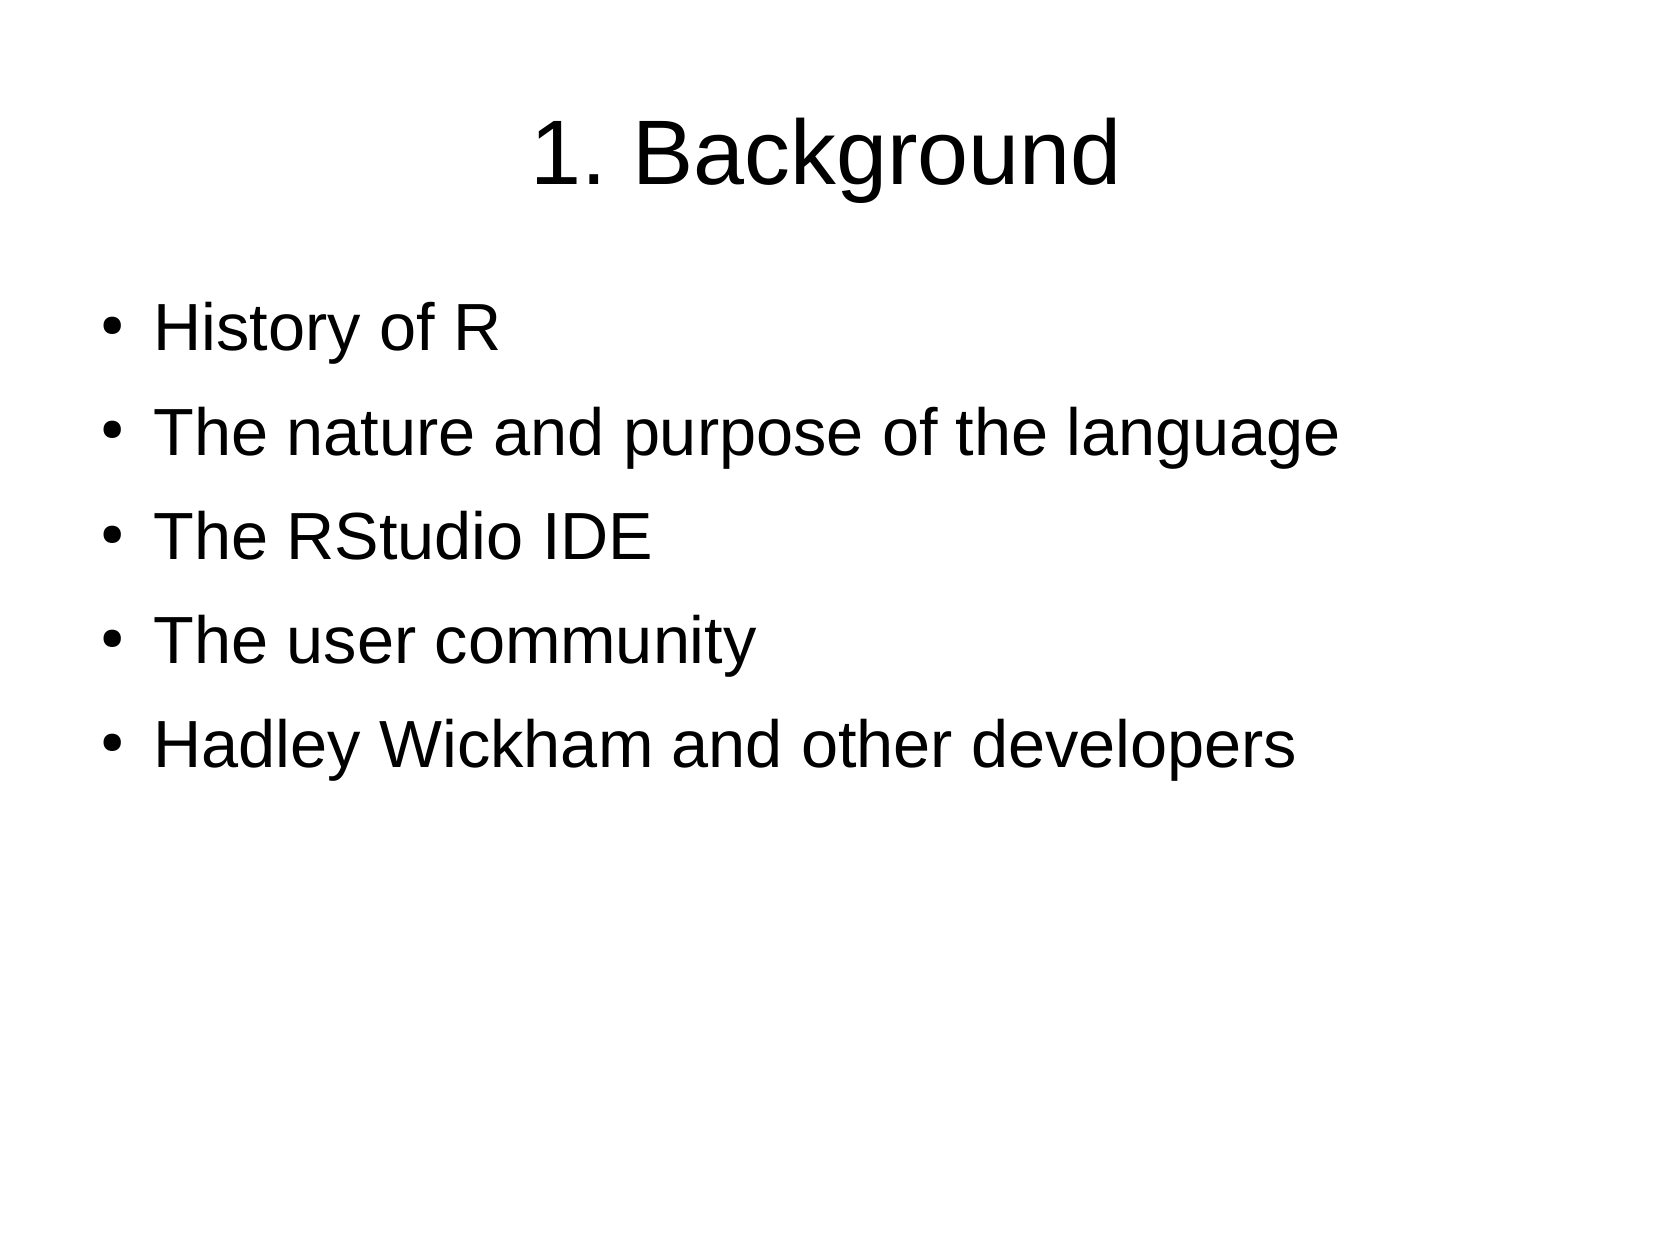

# 1. Background
History of R
The nature and purpose of the language
The RStudio IDE
The user community
Hadley Wickham and other developers